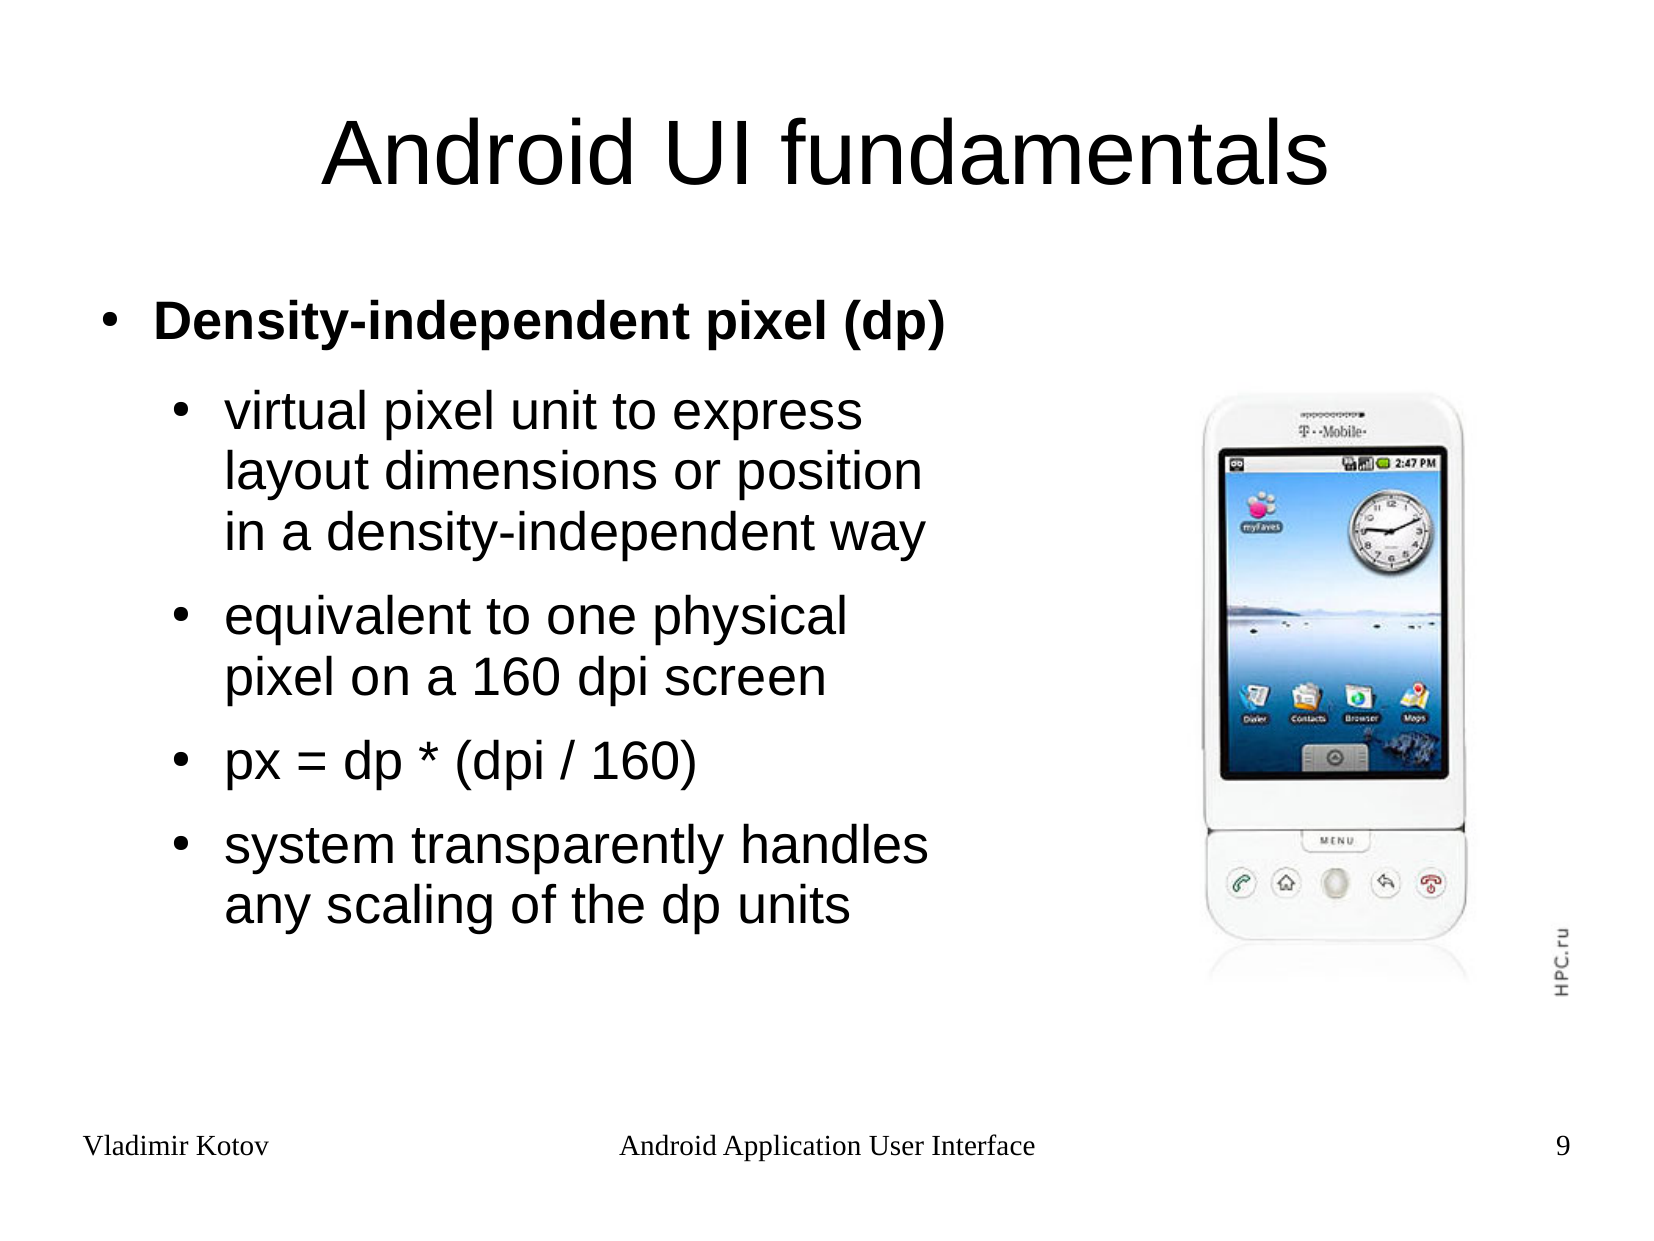

# Android UI fundamentals
Density-independent pixel (dp)
virtual pixel unit to express layout dimensions or position in a density-independent way
equivalent to one physical pixel on a 160 dpi screen
px = dp * (dpi / 160)
system transparently handles any scaling of the dp units
Vladimir Kotov
Android Application User Interface
9